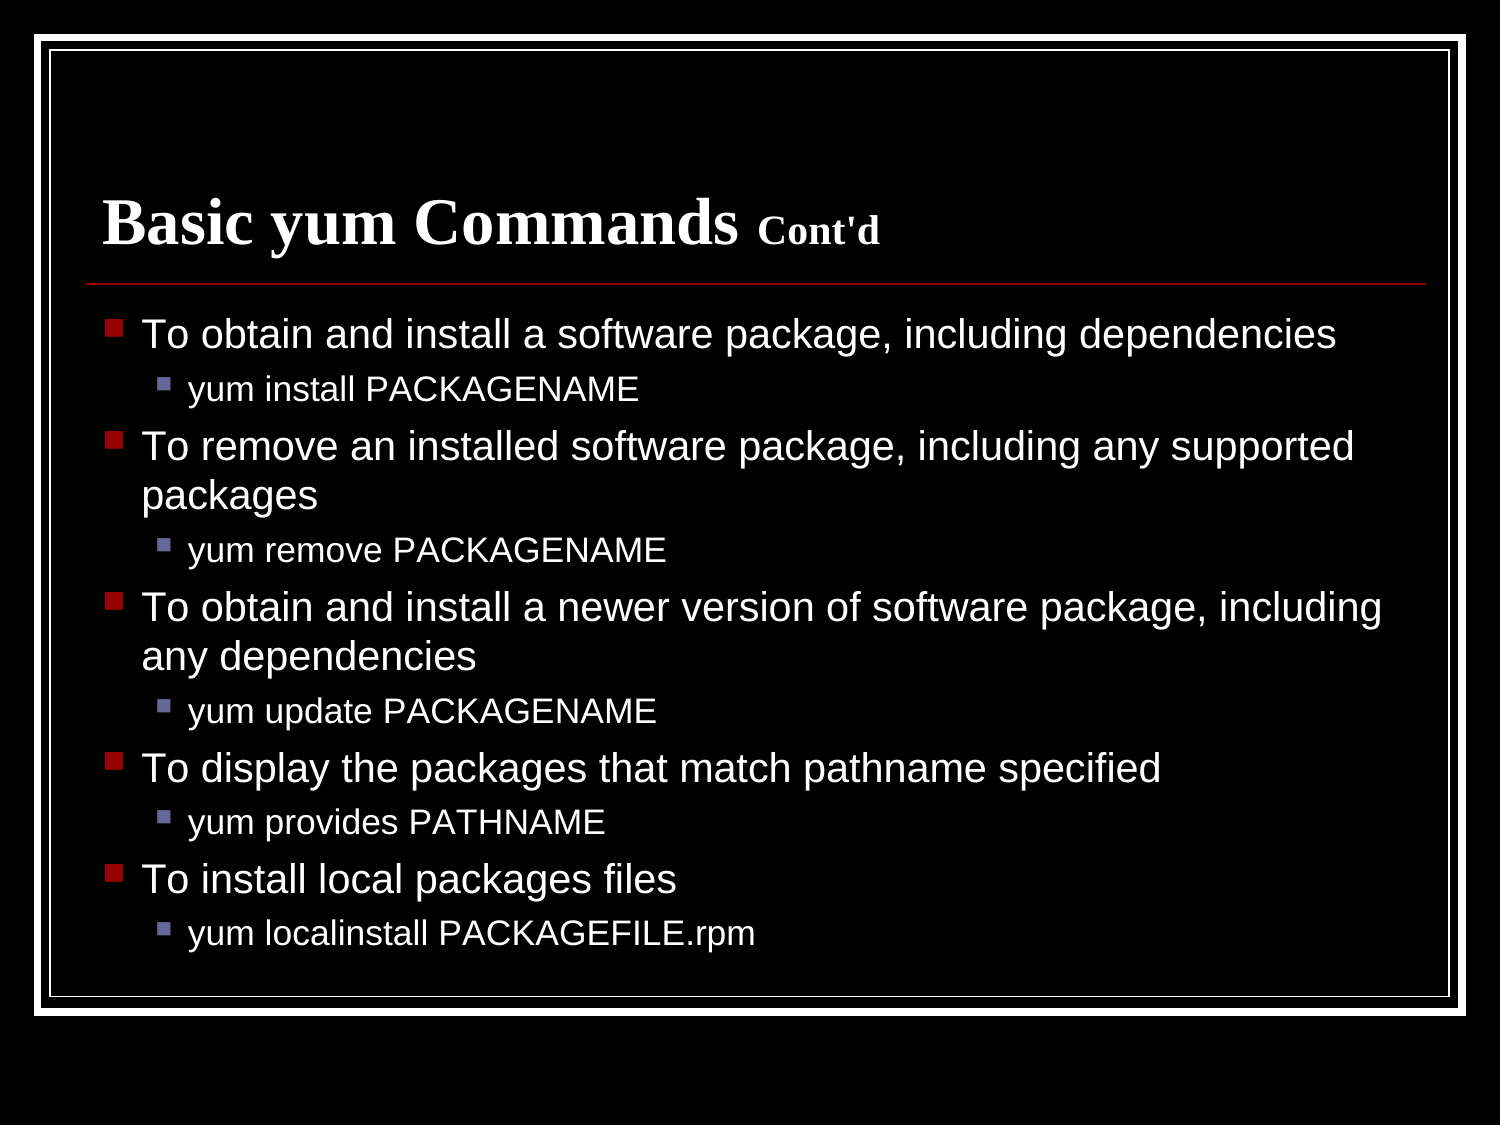

# Basic yum Commands Cont'd
To obtain and install a software package, including dependencies
yum install PACKAGENAME
To remove an installed software package, including any supported packages
yum remove PACKAGENAME
To obtain and install a newer version of software package, including any dependencies
yum update PACKAGENAME
To display the packages that match pathname specified
yum provides PATHNAME
To install local packages files
yum localinstall PACKAGEFILE.rpm